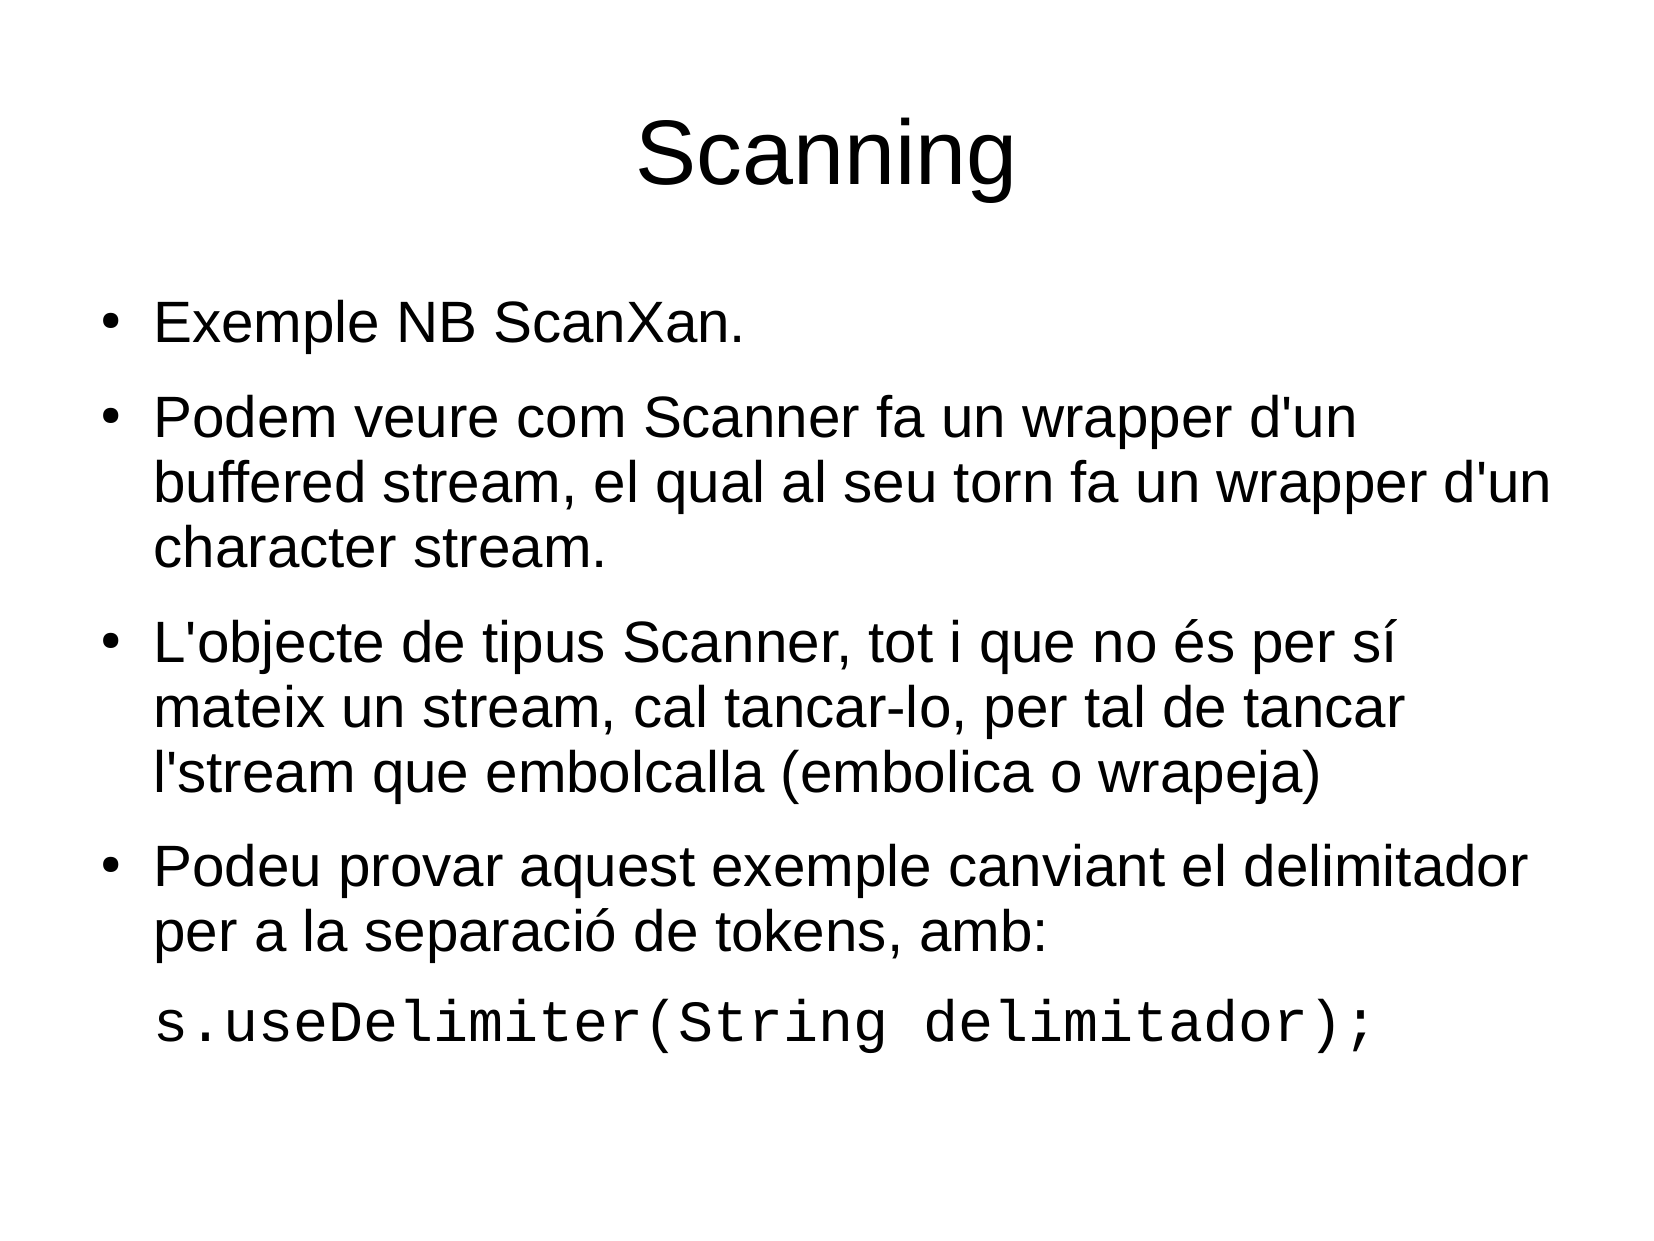

# Scanning
Exemple NB ScanXan.
Podem veure com Scanner fa un wrapper d'un buffered stream, el qual al seu torn fa un wrapper d'un character stream.
L'objecte de tipus Scanner, tot i que no és per sí mateix un stream, cal tancar-lo, per tal de tancar l'stream que embolcalla (embolica o wrapeja)
Podeu provar aquest exemple canviant el delimitador per a la separació de tokens, amb:
s.useDelimiter(String delimitador);